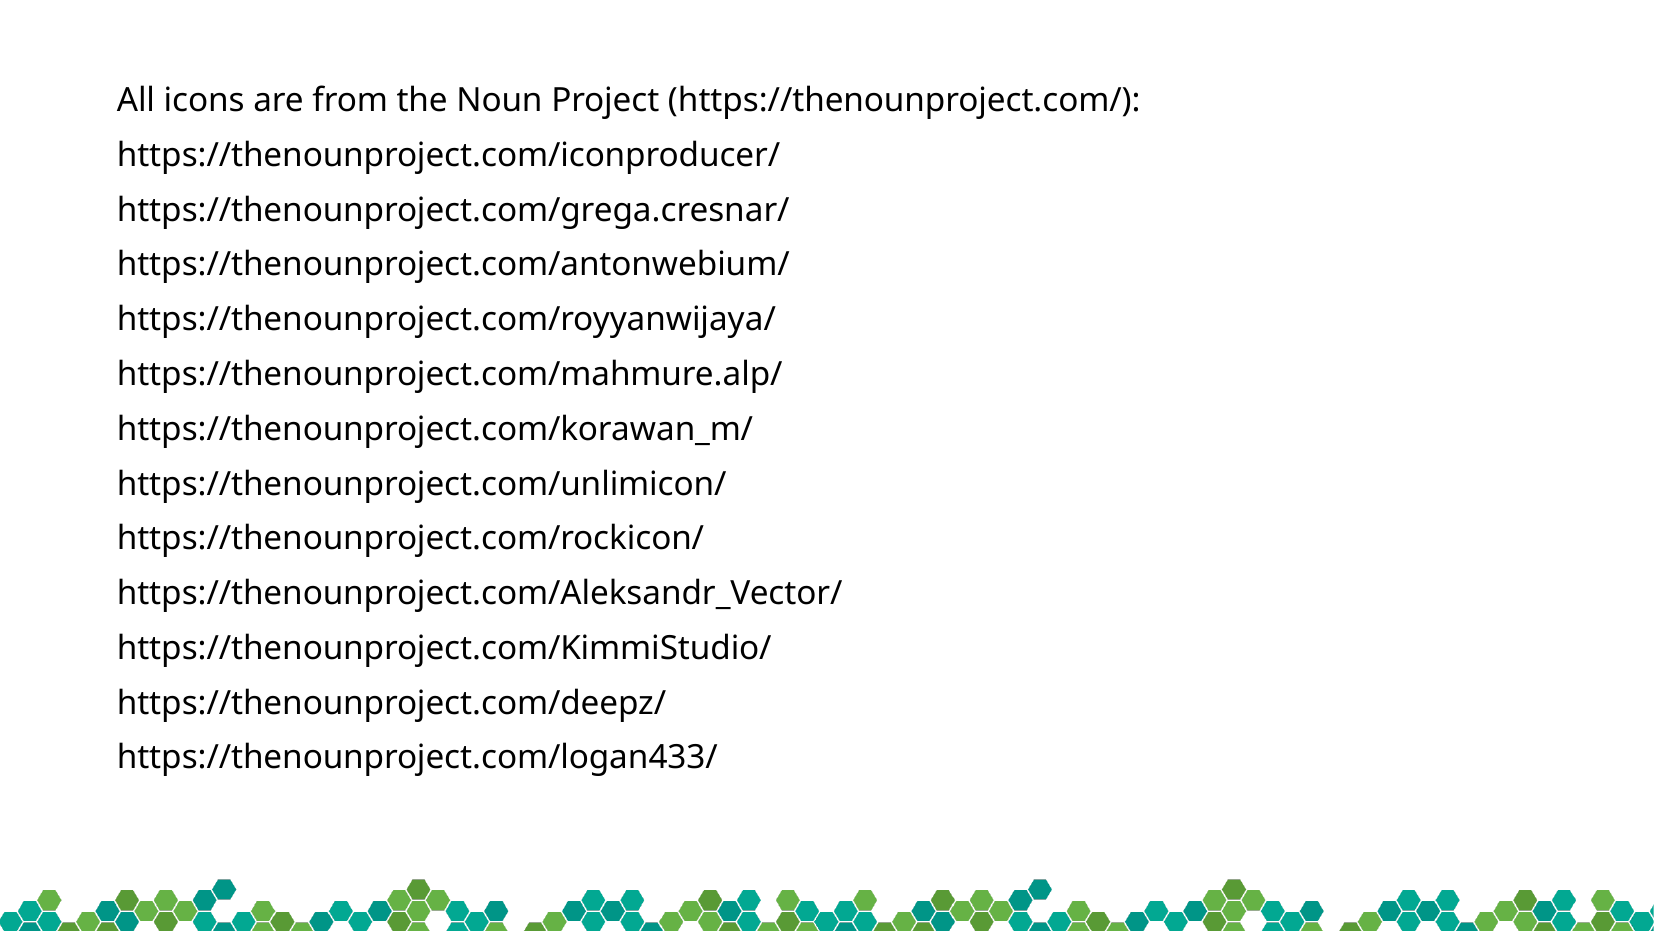

# All icons are from the Noun Project (https://thenounproject.com/):
https://thenounproject.com/iconproducer/
https://thenounproject.com/grega.cresnar/
https://thenounproject.com/antonwebium/
https://thenounproject.com/royyanwijaya/
https://thenounproject.com/mahmure.alp/
https://thenounproject.com/korawan_m/
https://thenounproject.com/unlimicon/
https://thenounproject.com/rockicon/
https://thenounproject.com/Aleksandr_Vector/
https://thenounproject.com/KimmiStudio/
https://thenounproject.com/deepz/
https://thenounproject.com/logan433/